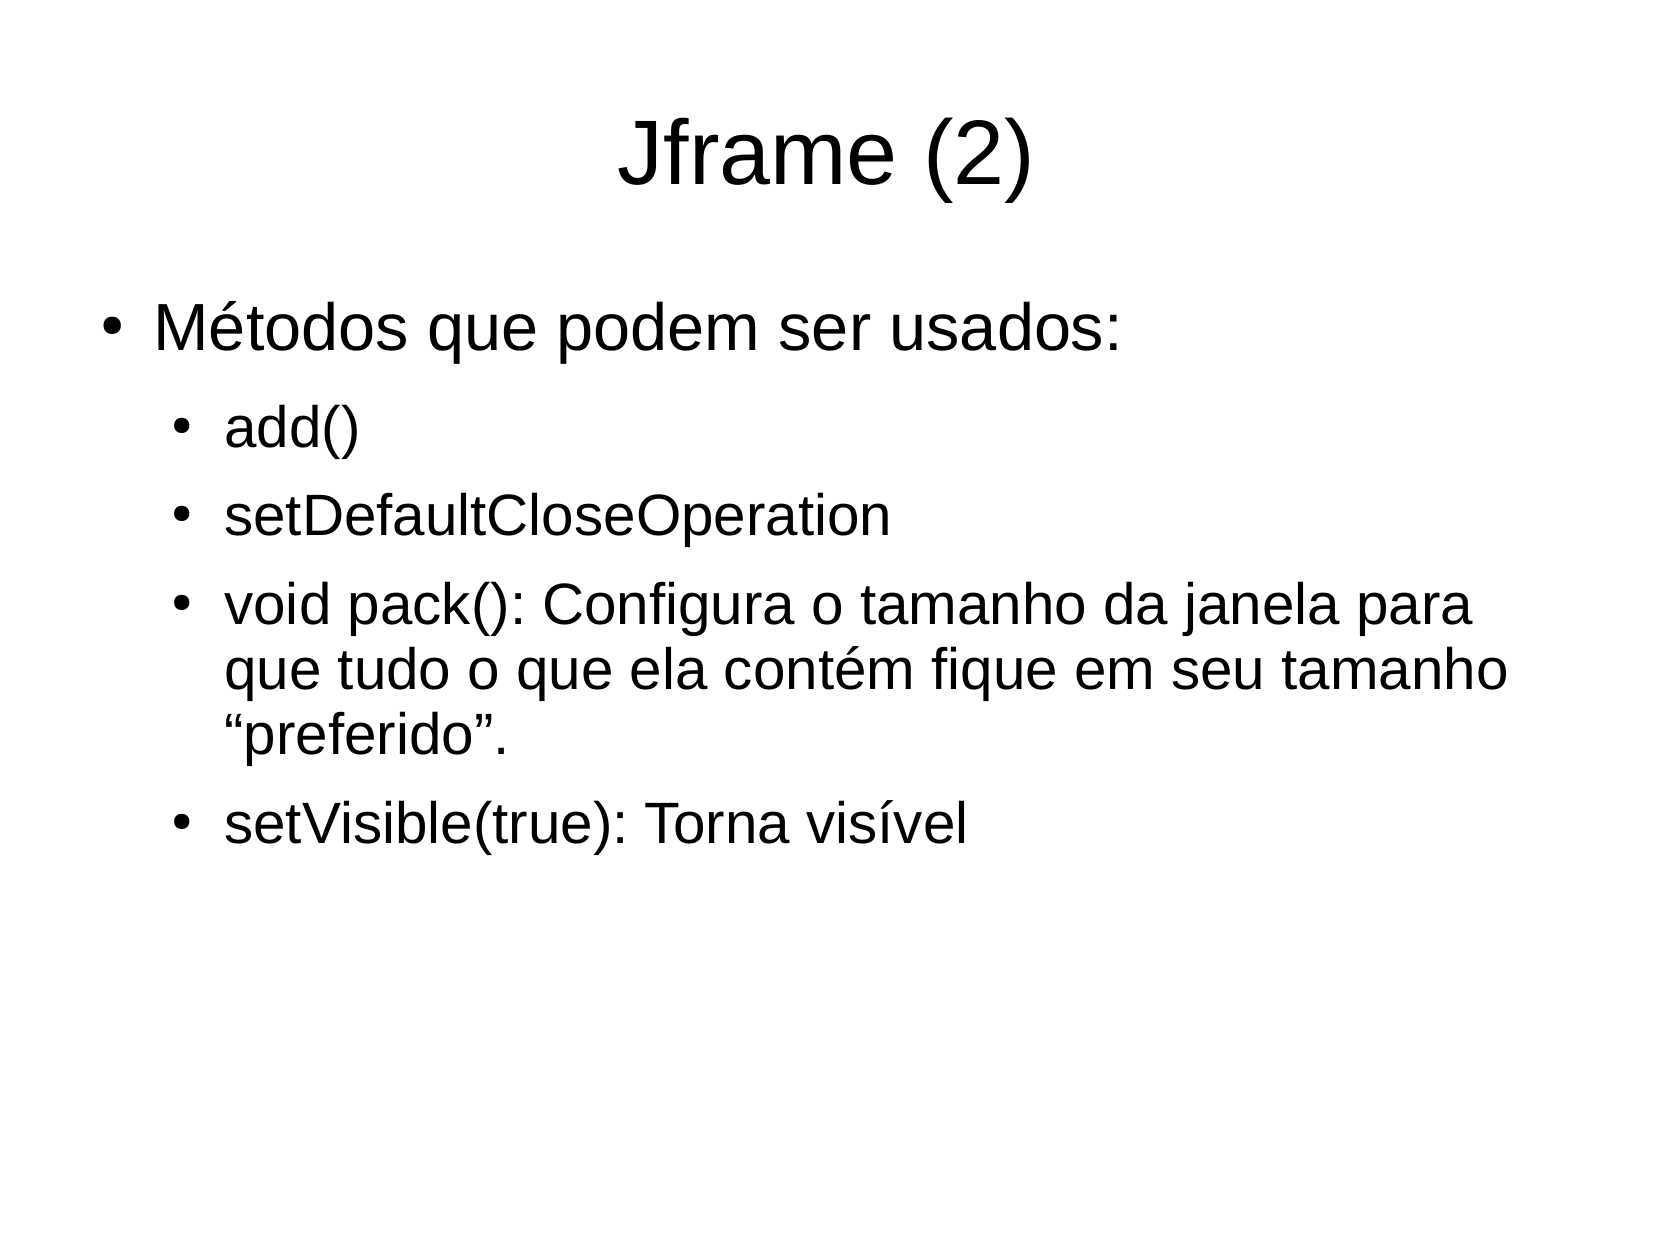

# Jframe (2)
Métodos que podem ser usados:
add()
setDefaultCloseOperation
void pack(): Configura o tamanho da janela para que tudo o que ela contém fique em seu tamanho “preferido”.
setVisible(true): Torna visível